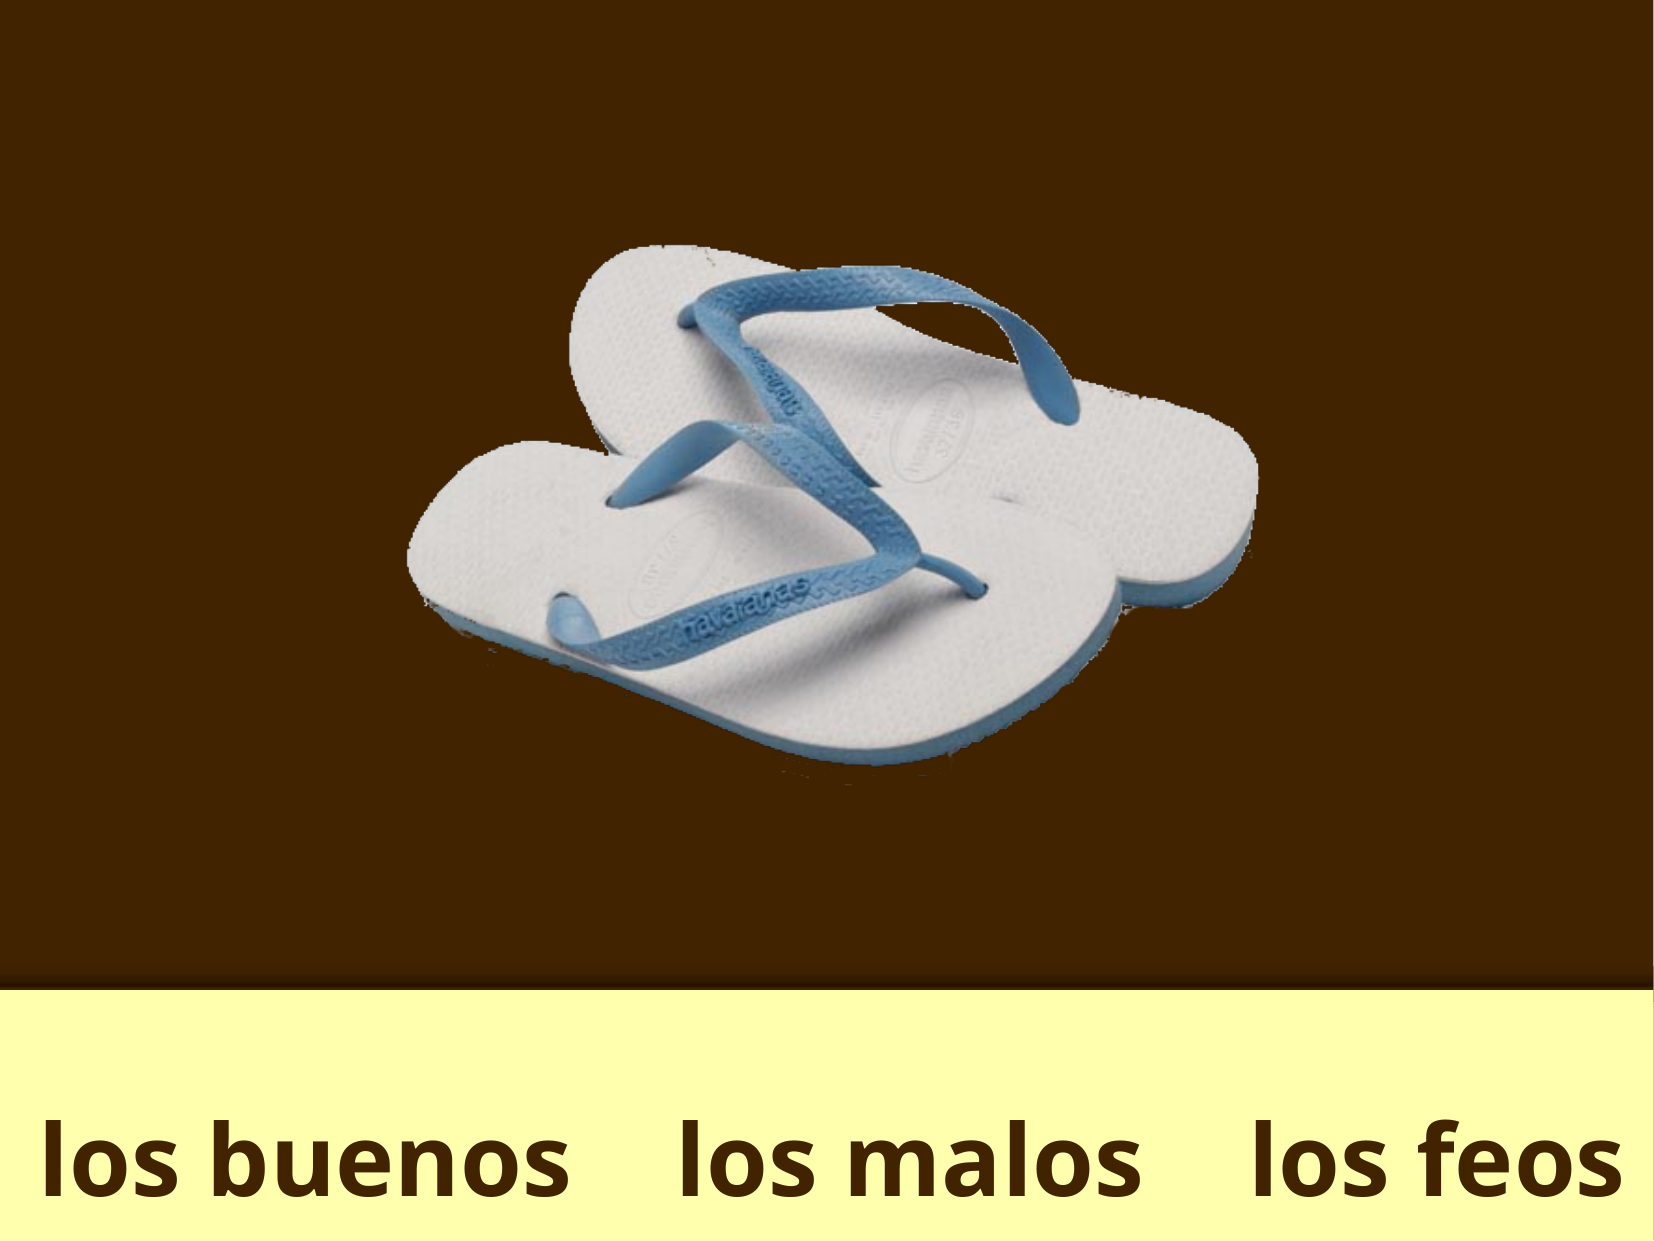

# los buenos los malos los feos